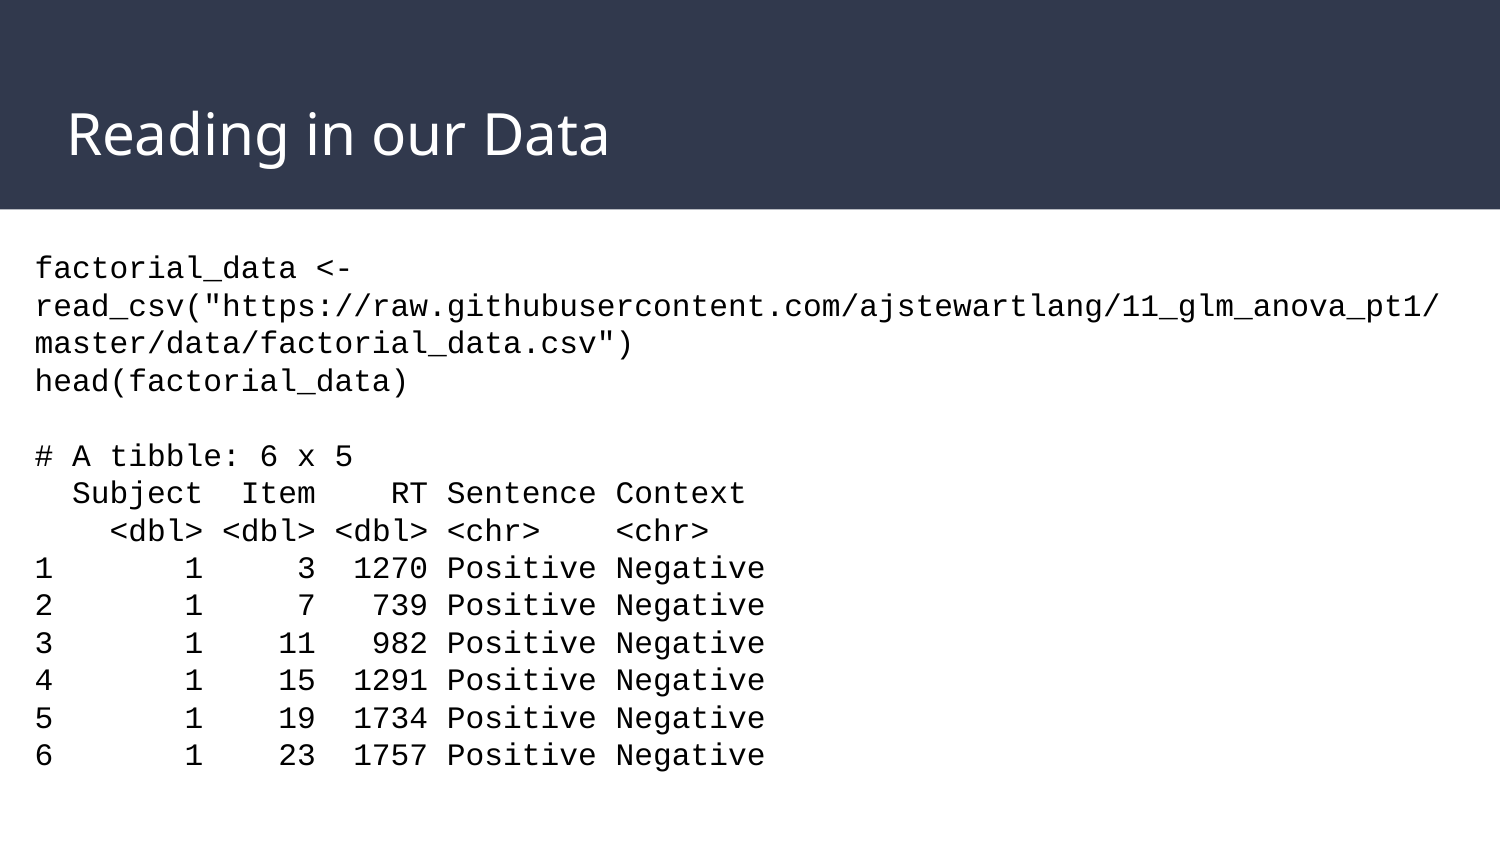

# Reading in our Data
factorial_data <- read_csv("https://raw.githubusercontent.com/ajstewartlang/11_glm_anova_pt1/master/data/factorial_data.csv")
head(factorial_data)
# A tibble: 6 x 5
 Subject Item RT Sentence Context
 <dbl> <dbl> <dbl> <chr> <chr>
1 1 3 1270 Positive Negative
2 1 7 739 Positive Negative
3 1 11 982 Positive Negative
4 1 15 1291 Positive Negative
5 1 19 1734 Positive Negative
6 1 23 1757 Positive Negative